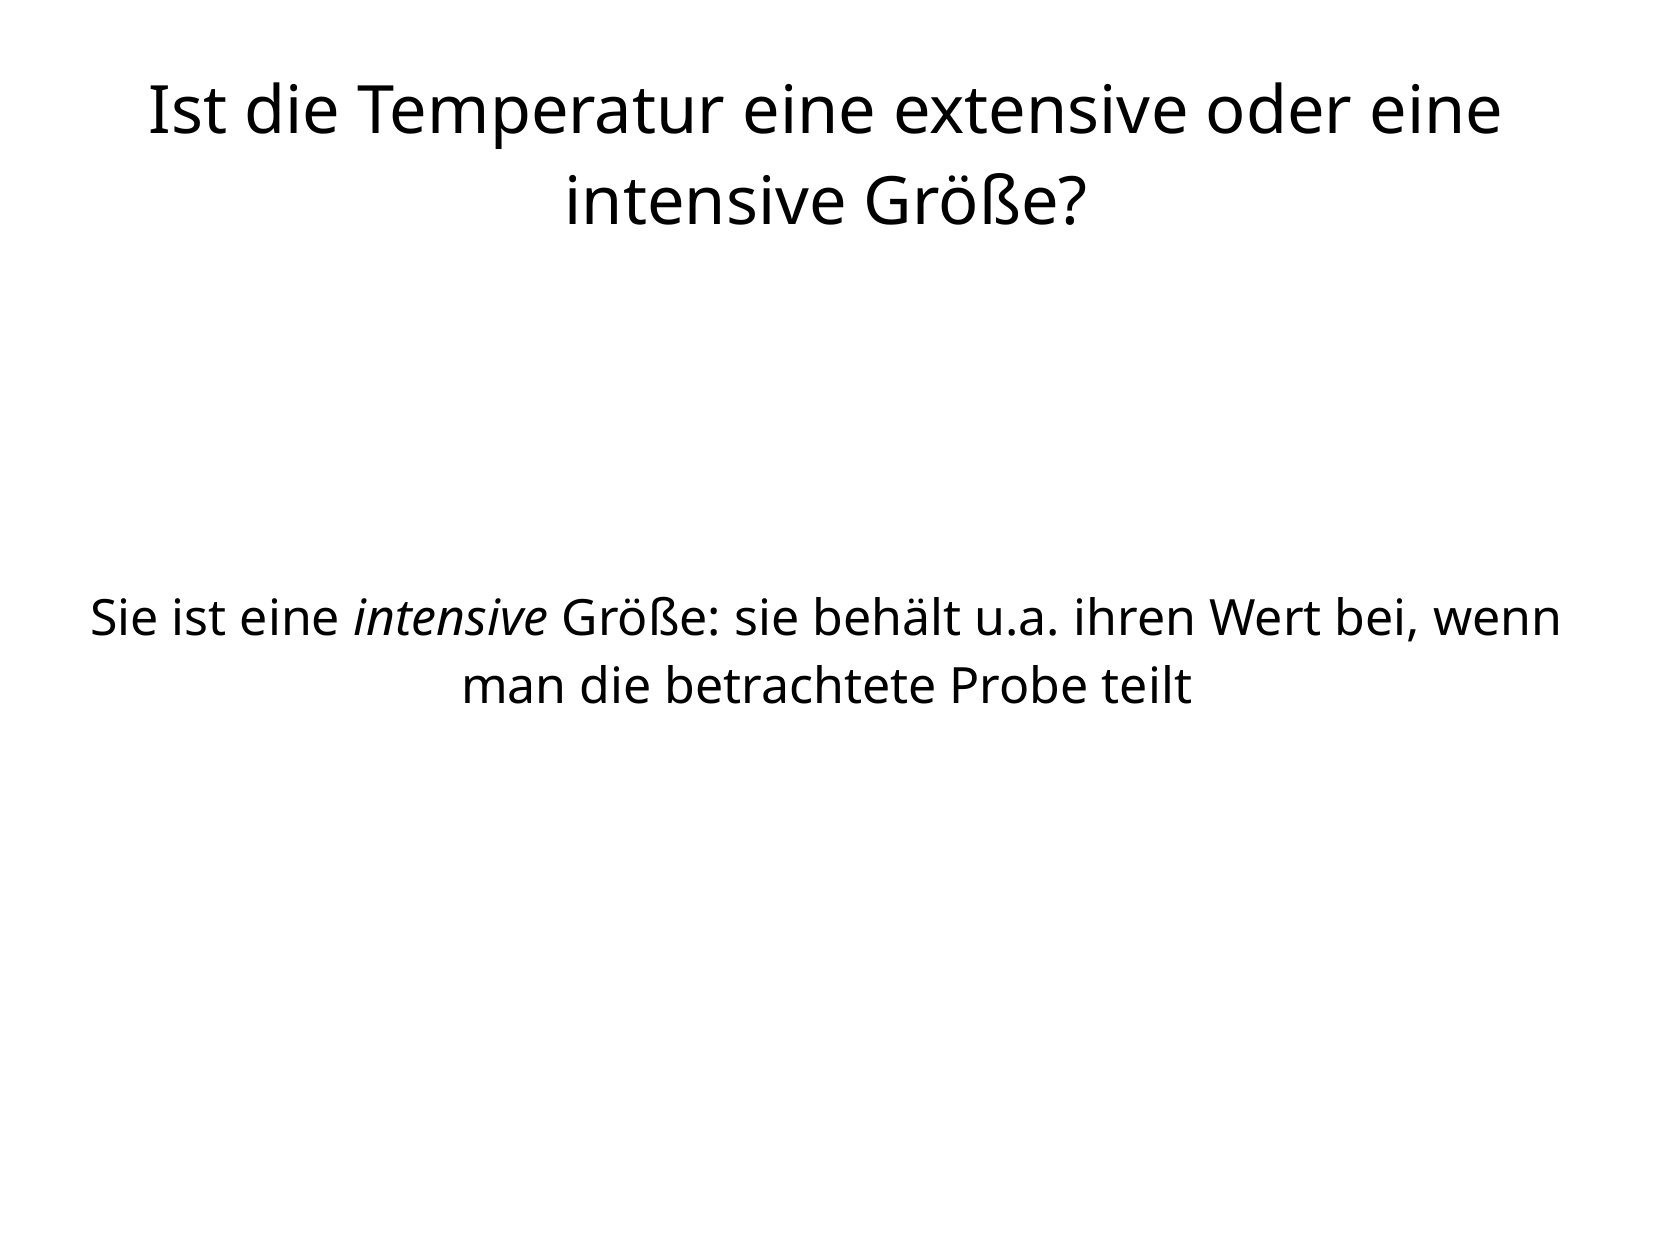

# Ist die Temperatur eine extensive oder eine intensive Größe?
Sie ist eine intensive Größe: sie behält u.a. ihren Wert bei, wenn man die betrachtete Probe teilt